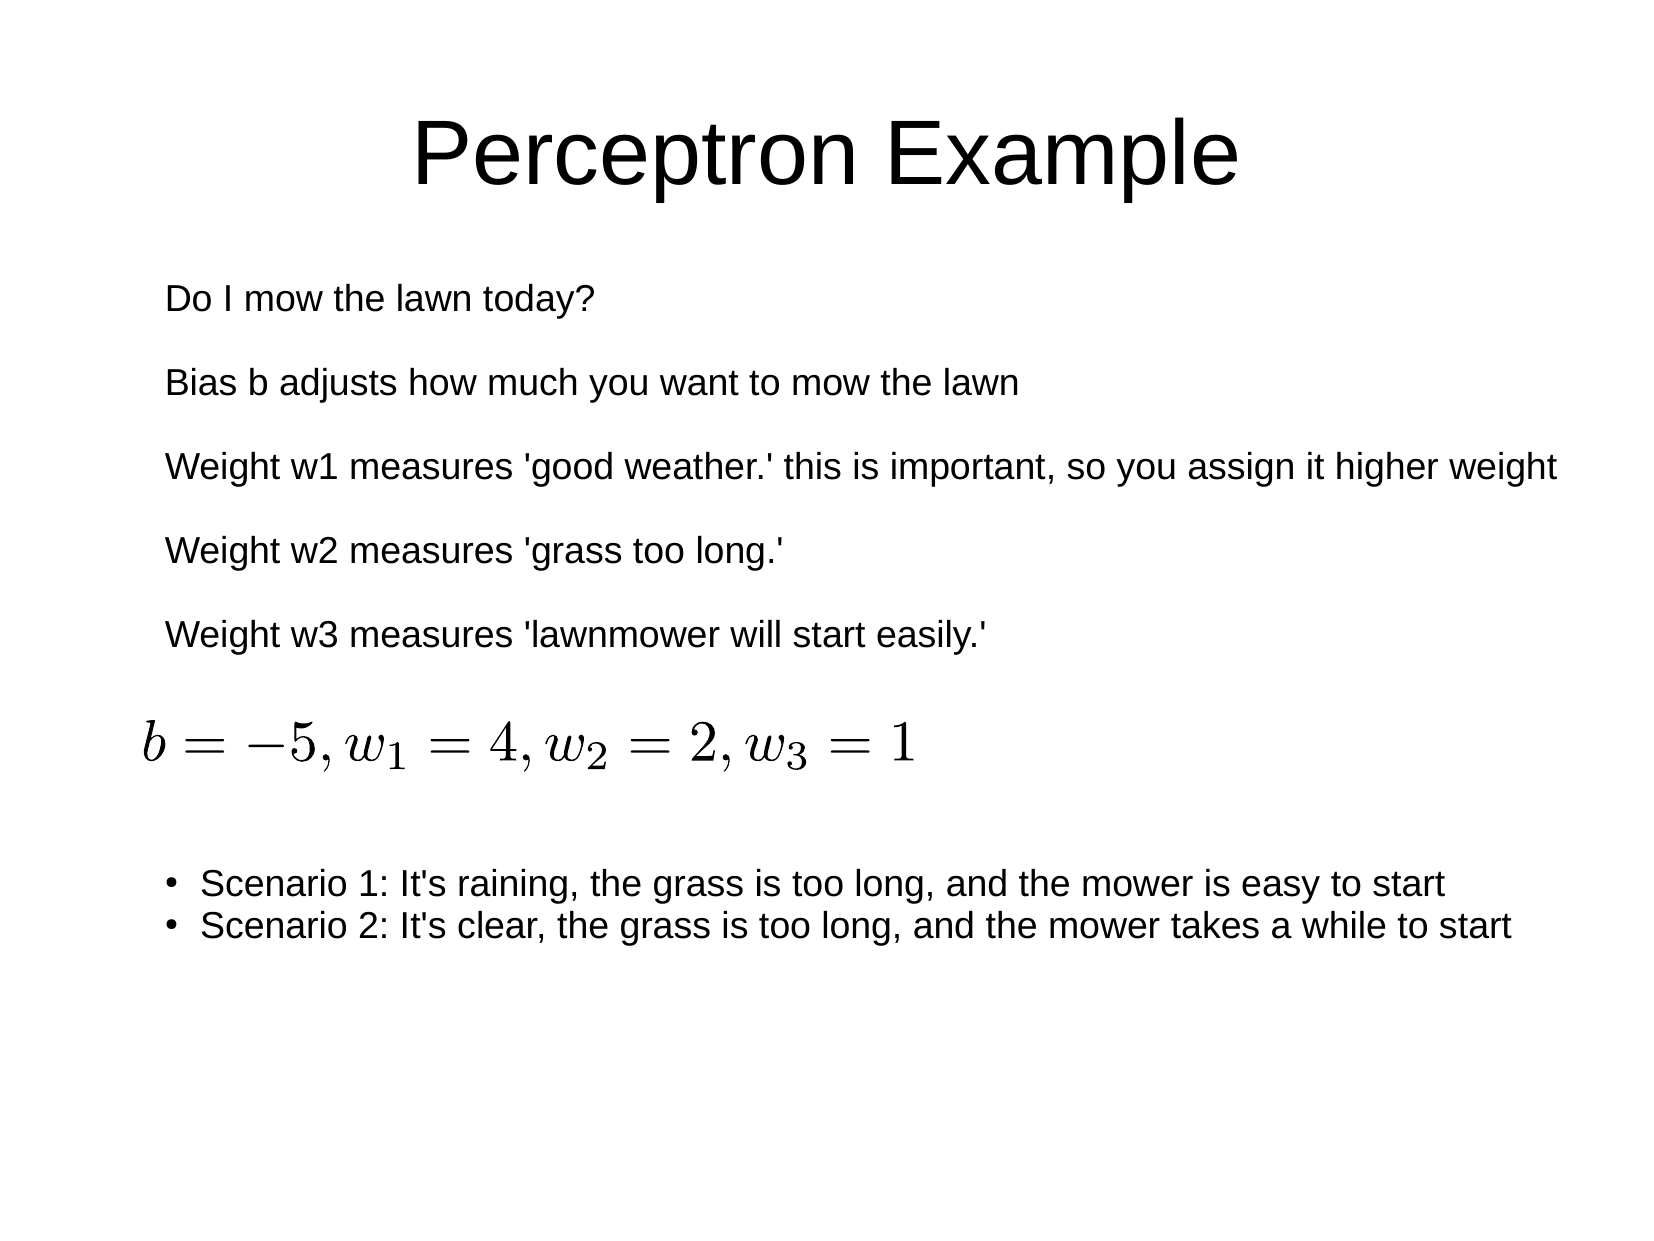

# Perceptron Example
Do I mow the lawn today?
Bias b adjusts how much you want to mow the lawn
Weight w1 measures 'good weather.' this is important, so you assign it higher weight
Weight w2 measures 'grass too long.'
Weight w3 measures 'lawnmower will start easily.'
Scenario 1: It's raining, the grass is too long, and the mower is easy to start
Scenario 2: It's clear, the grass is too long, and the mower takes a while to start